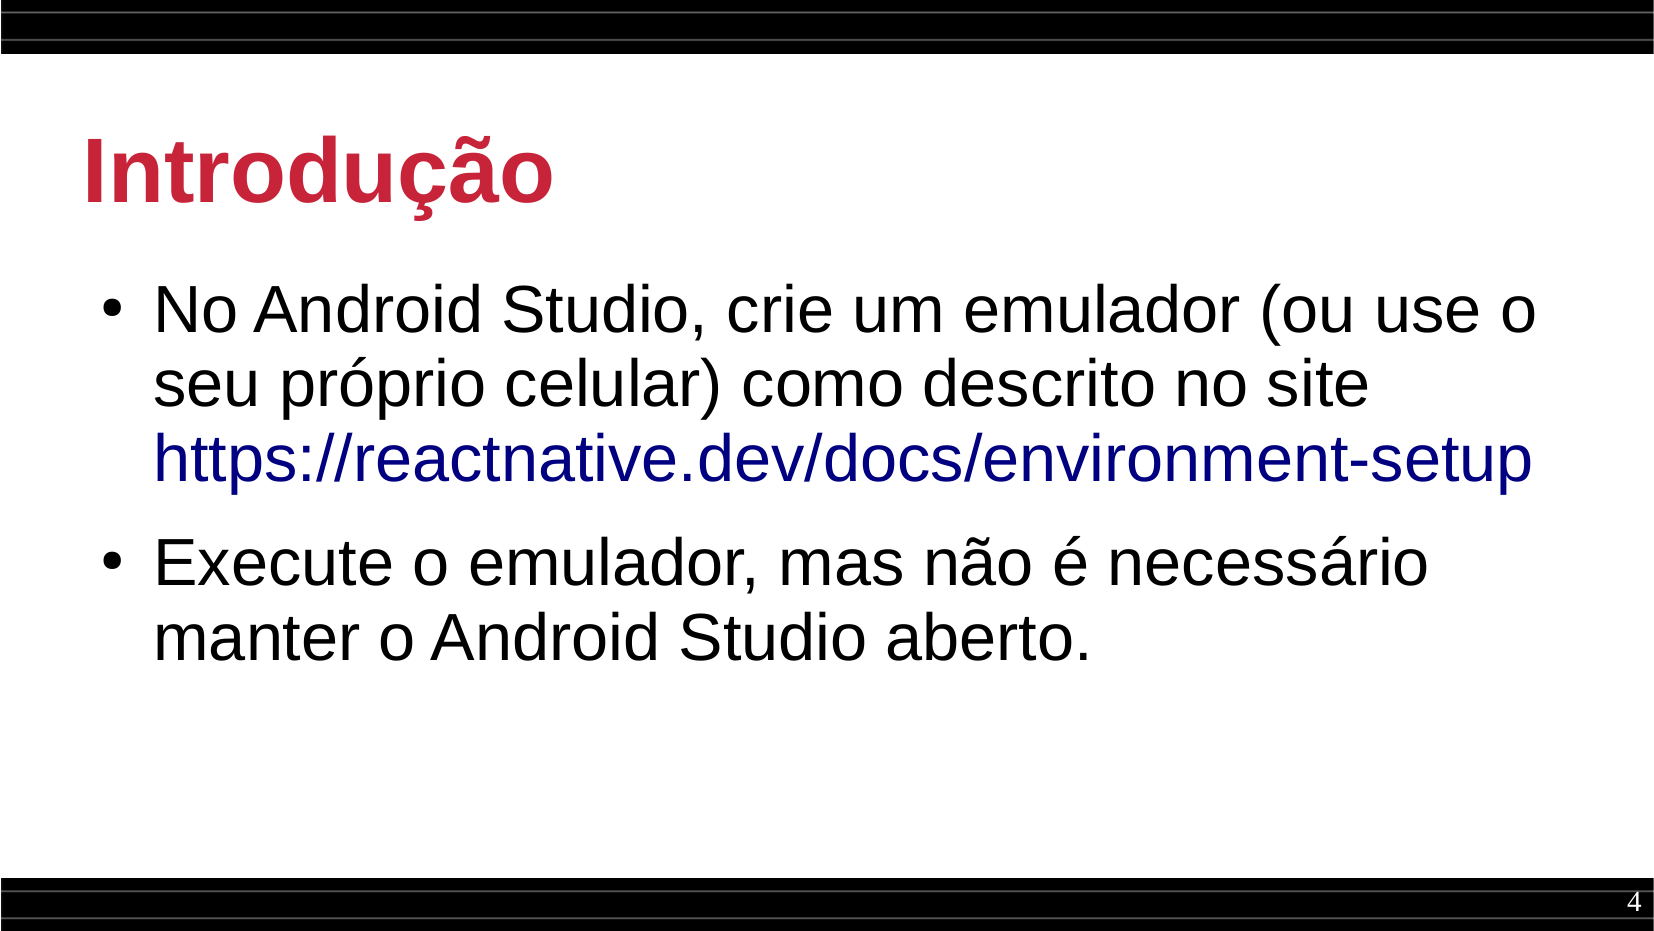

# Introdução
No Android Studio, crie um emulador (ou use o seu próprio celular) como descrito no site https://reactnative.dev/docs/environment-setup
Execute o emulador, mas não é necessário manter o Android Studio aberto.